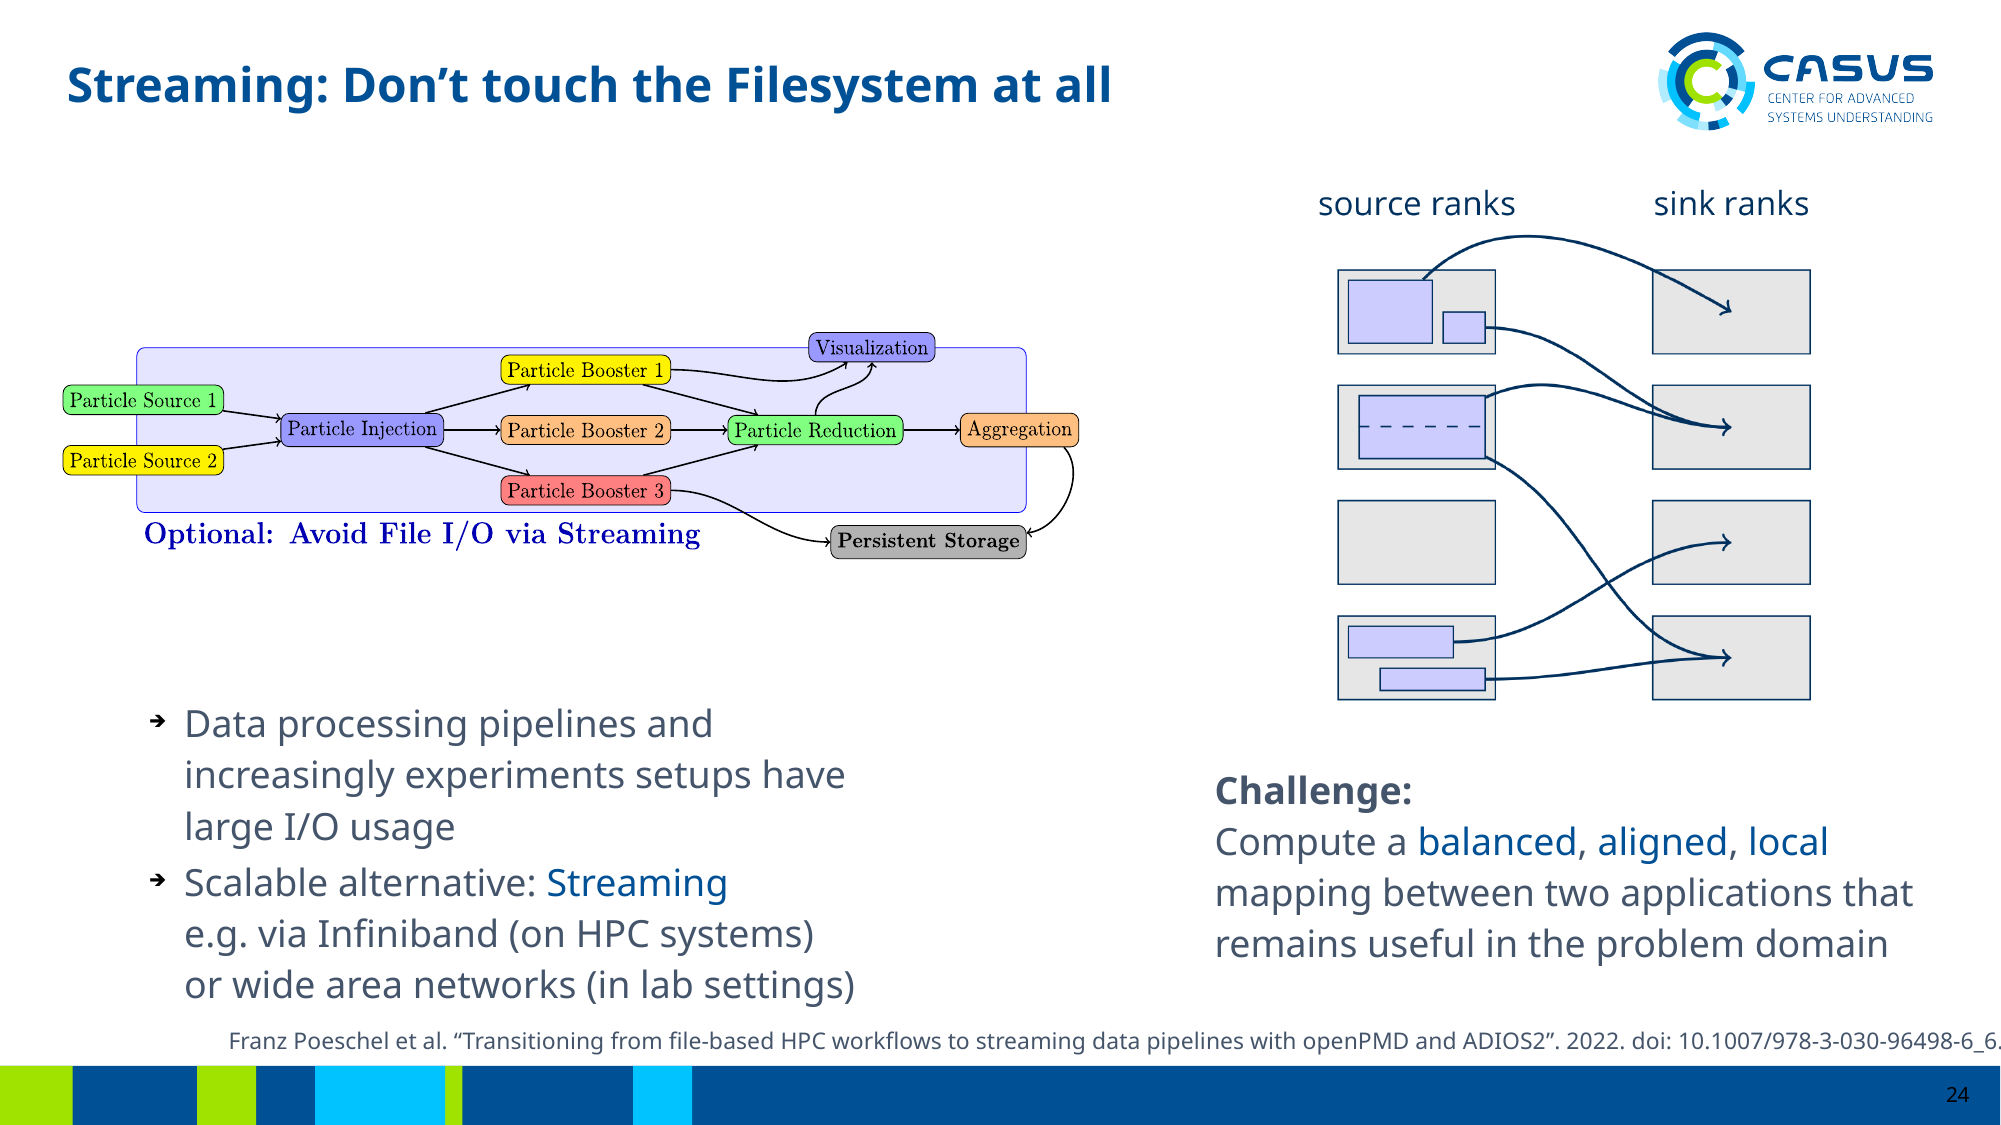

# Streaming: Don’t touch the Filesystem at all
Data processing pipelines and increasingly experiments setups have large I/O usage
Scalable alternative: Streaming
e.g. via Infiniband (on HPC systems)
or wide area networks (in lab settings)
Challenge:
Compute a balanced, aligned, local mapping between two applications that remains useful in the problem domain
Franz Poeschel et al. “Transitioning from file-based HPC workflows to streaming data pipelines with openPMD and ADIOS2”. 2022. doi: 10.1007/978-3-030-96498-6_6.
24